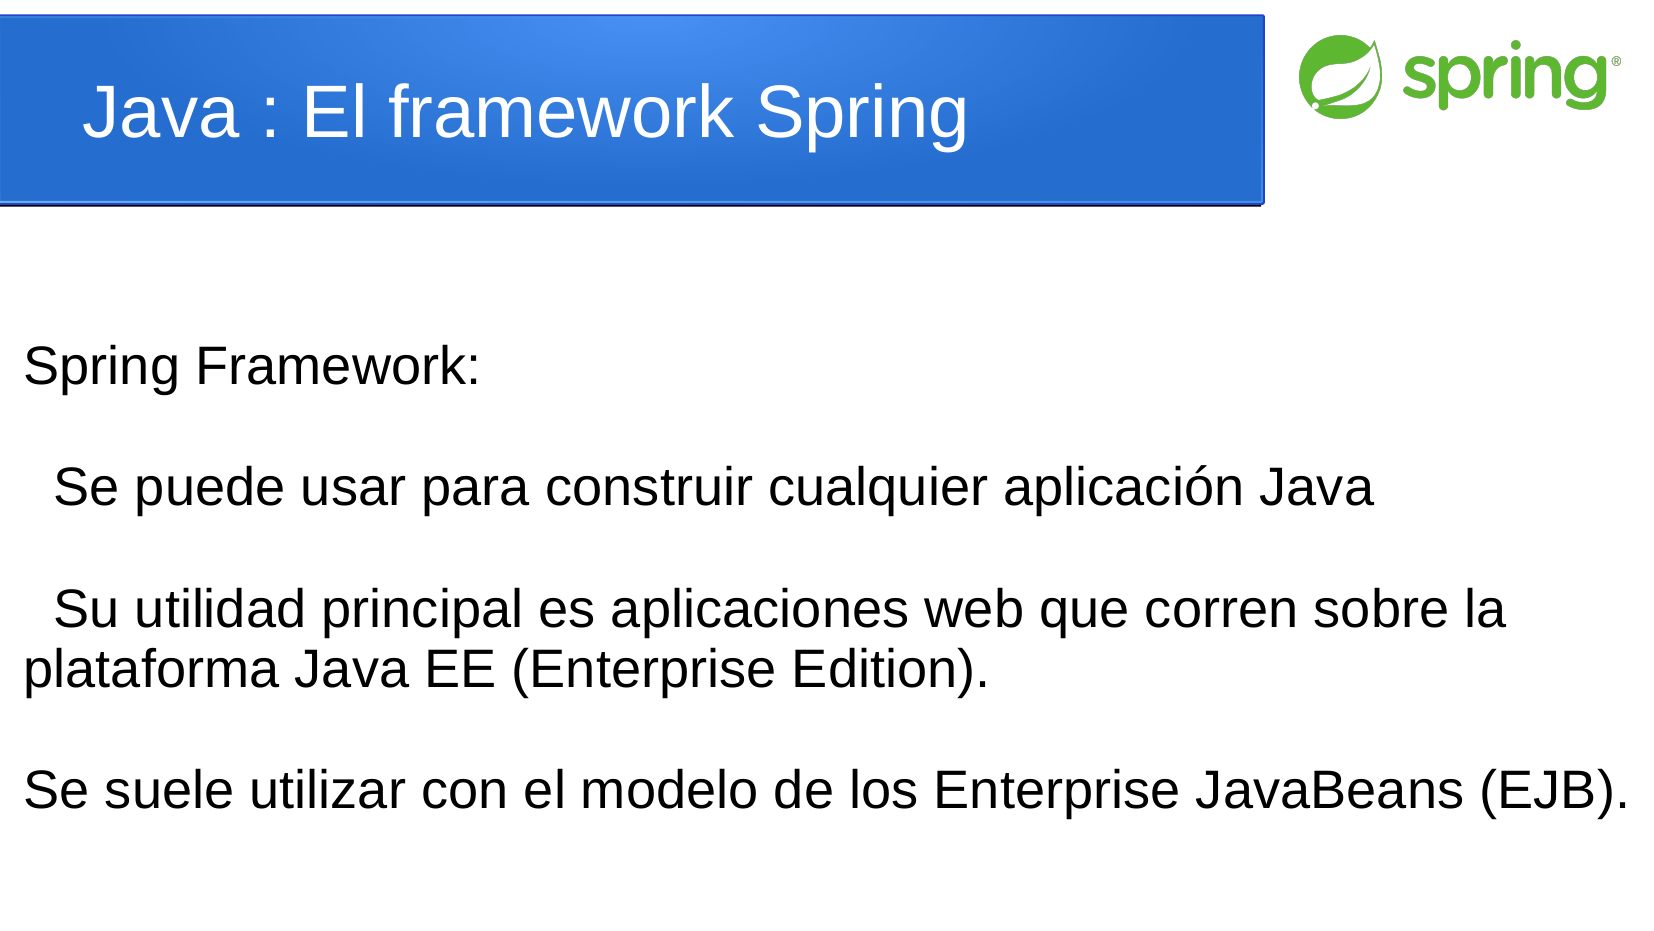

# Java : El framework Spring
Spring Framework:
 Se puede usar para construir cualquier aplicación Java
 Su utilidad principal es aplicaciones web que corren sobre la plataforma Java EE (Enterprise Edition).
Se suele utilizar con el modelo de los Enterprise JavaBeans (EJB).